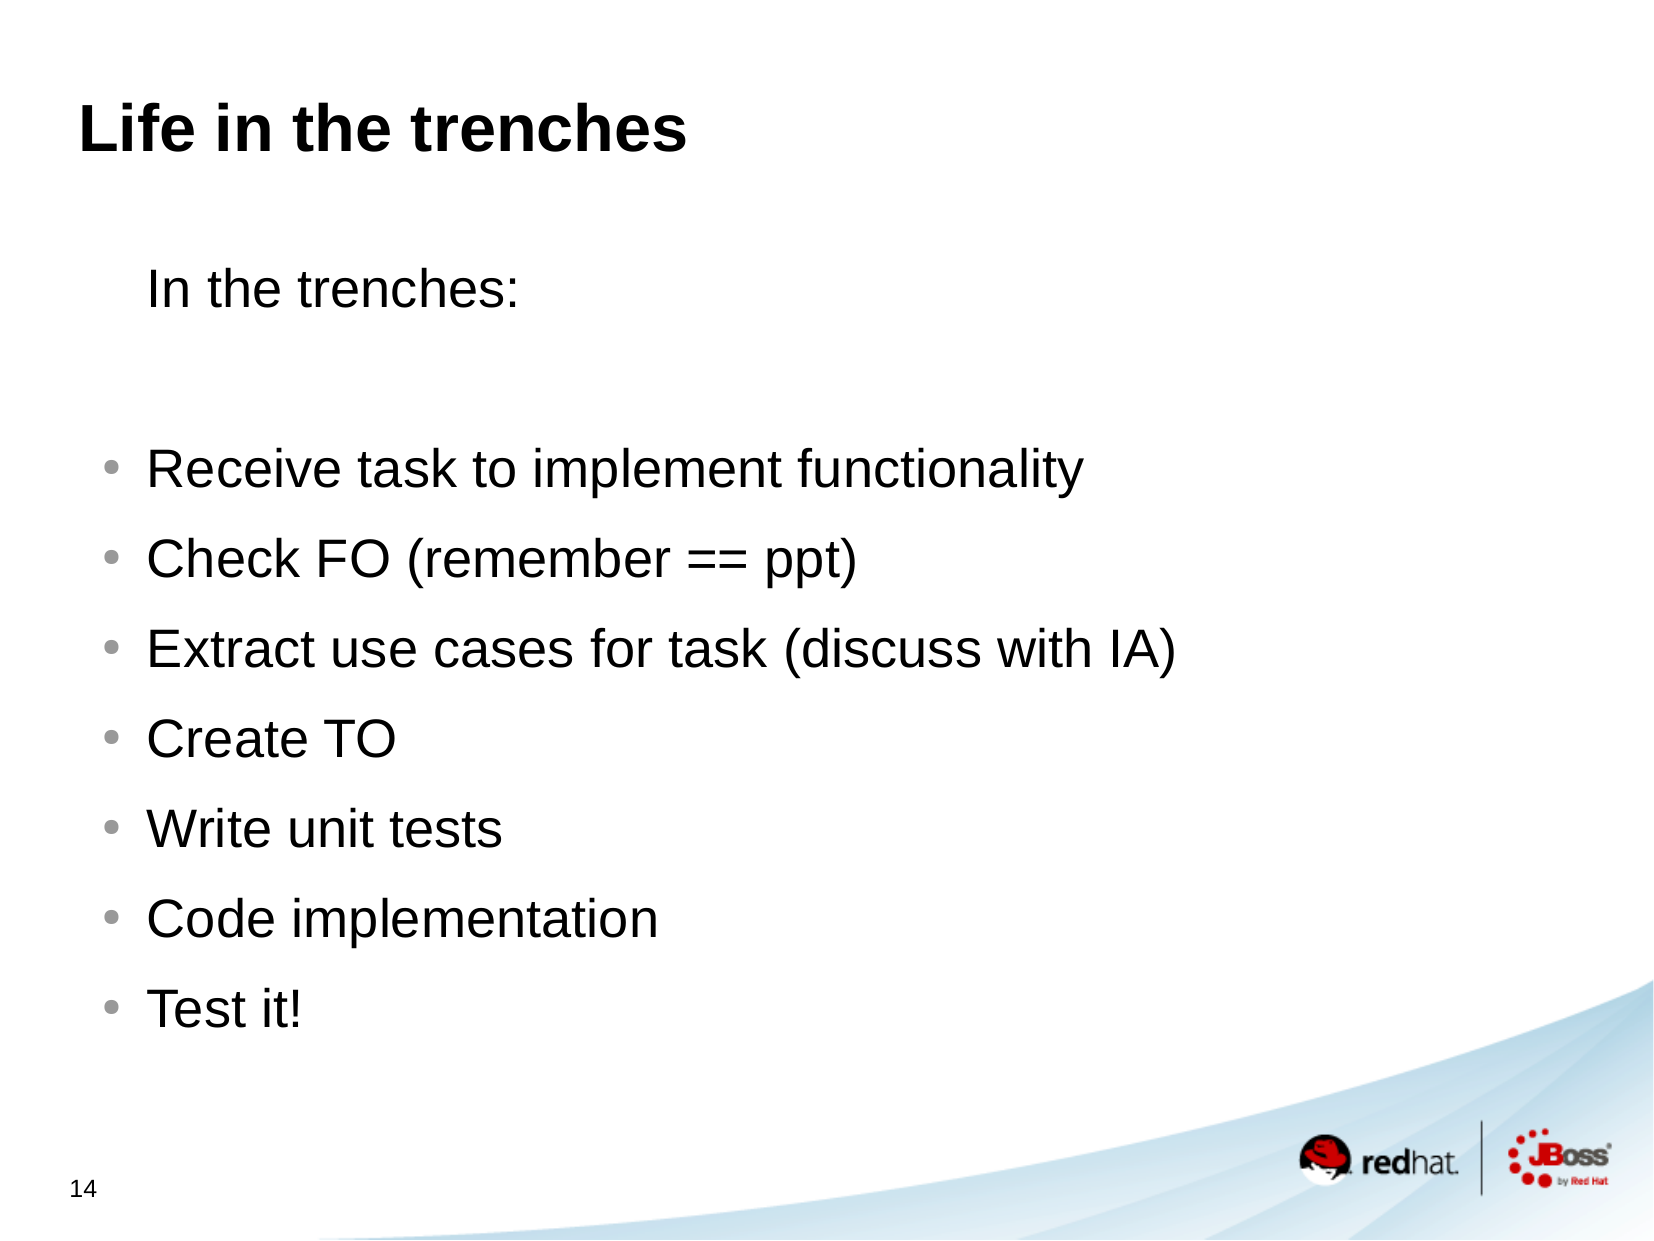

# Life in the trenches
In the trenches:
Receive task to implement functionality
Check FO (remember == ppt)
Extract use cases for task (discuss with IA)
Create TO
Write unit tests
Code implementation
Test it!